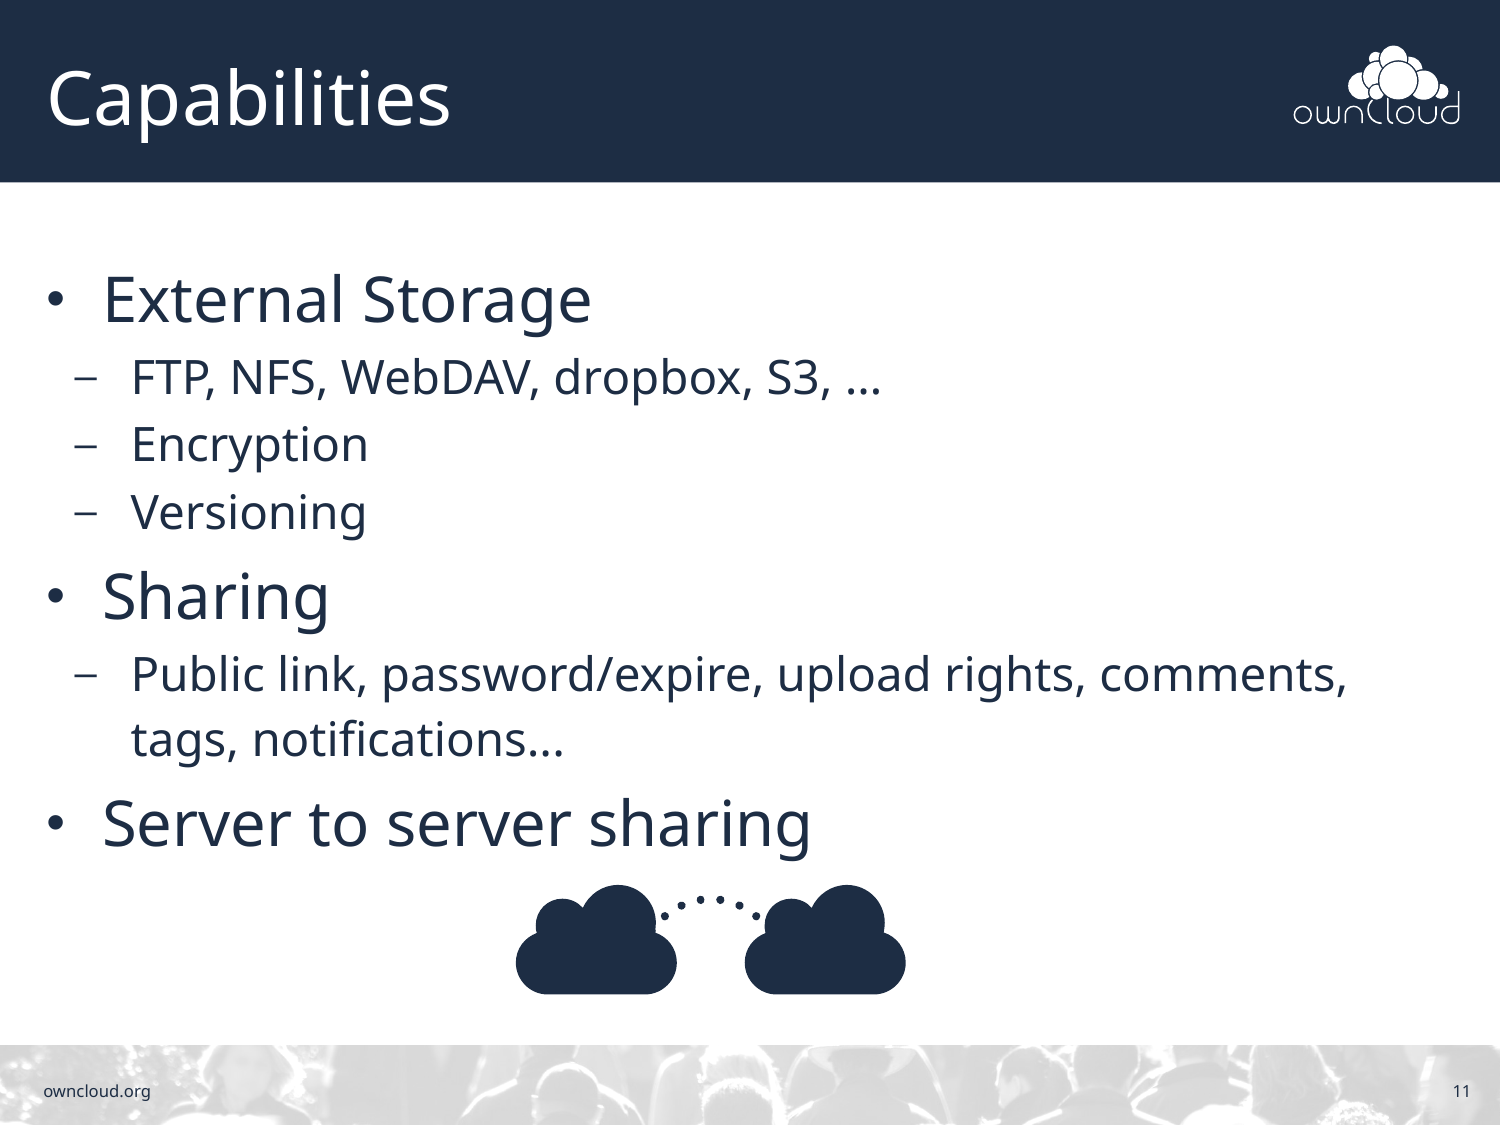

# Capabilities
External Storage
FTP, NFS, WebDAV, dropbox, S3, …
Encryption
Versioning
Sharing
Public link, password/expire, upload rights, comments, tags, notifications...
Server to server sharing